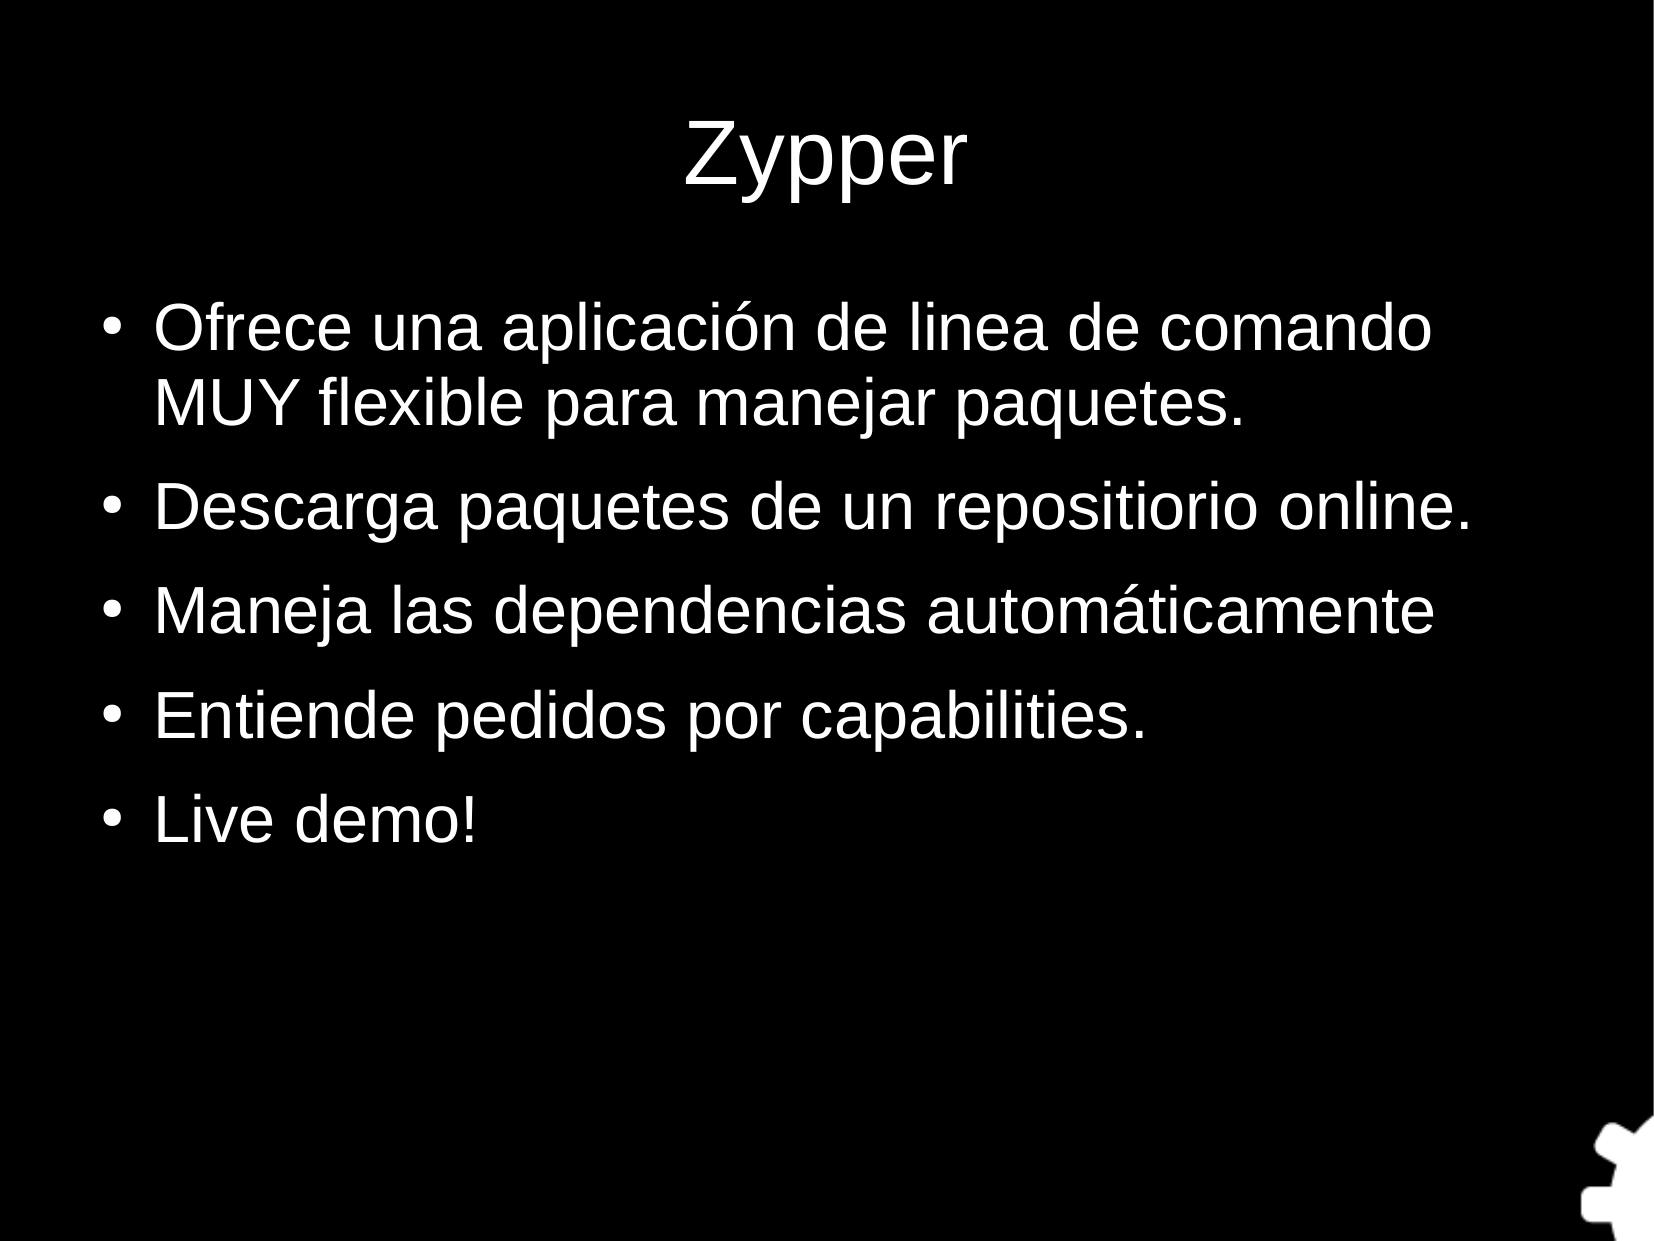

# Zypper
Ofrece una aplicación de linea de comando MUY flexible para manejar paquetes.
Descarga paquetes de un repositiorio online.
Maneja las dependencias automáticamente
Entiende pedidos por capabilities.
Live demo!